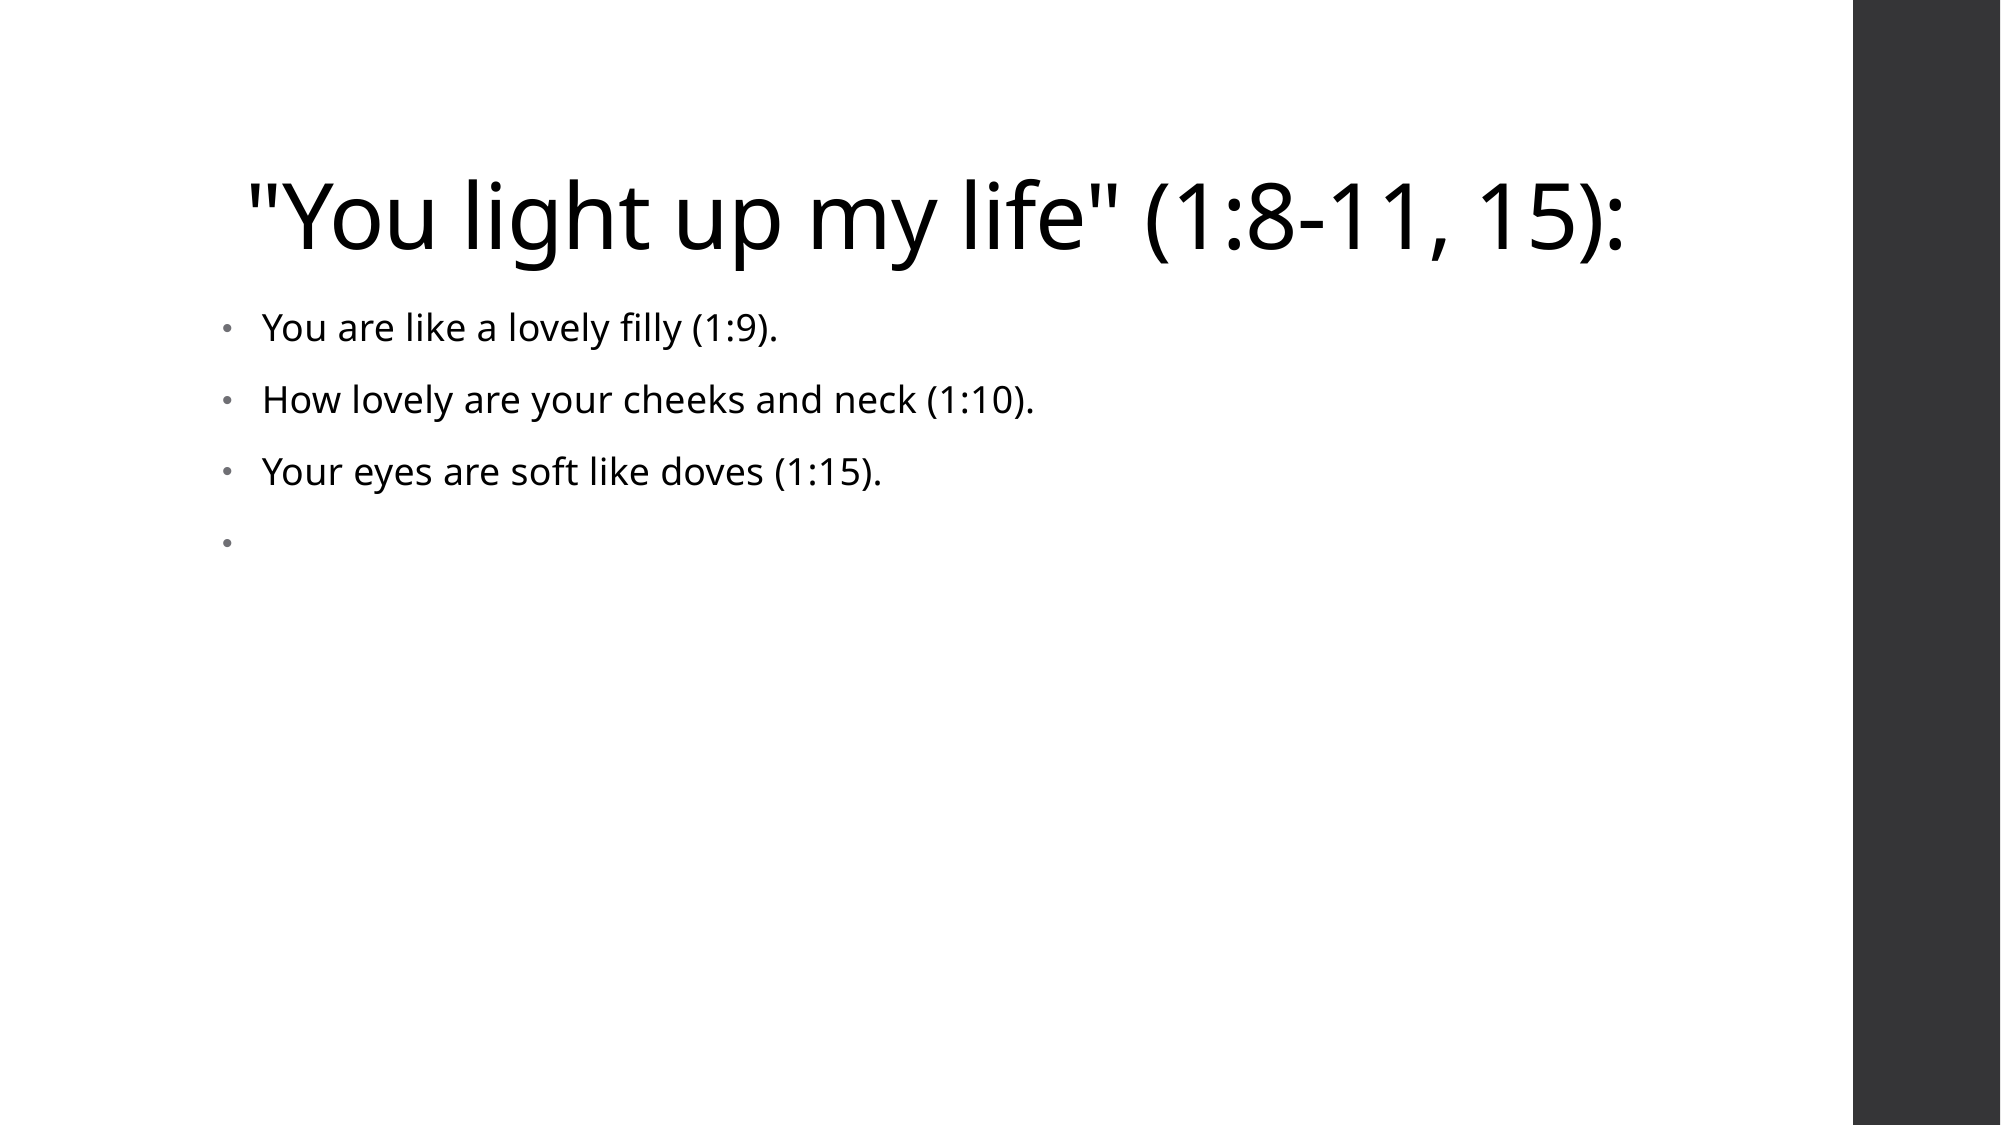

# "You light up my life" (1:8-11, 15):
 You are like a lovely filly (1:9).
 How lovely are your cheeks and neck (1:10).
 Your eyes are soft like doves (1:15).